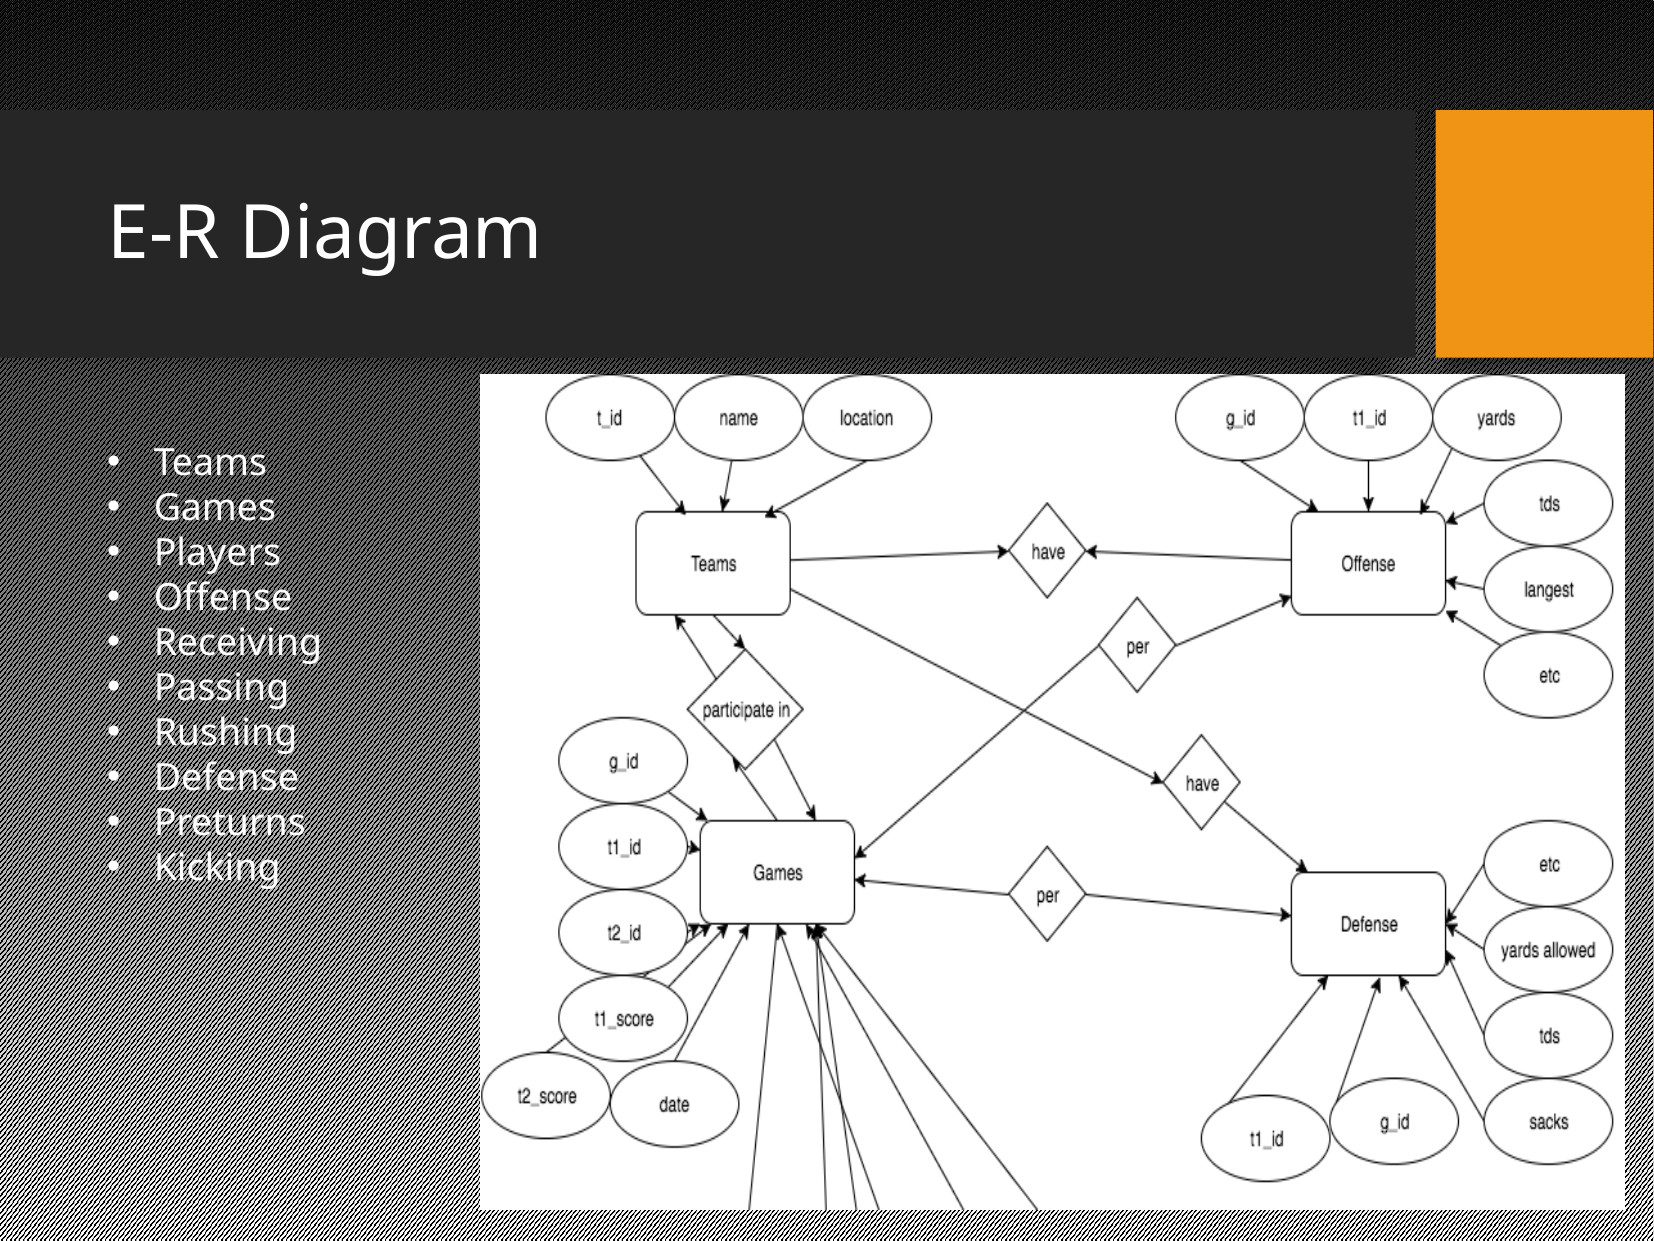

# E-R Diagram
Teams
Games
Players
Offense
Receiving
Passing
Rushing
Defense
Preturns
Kicking